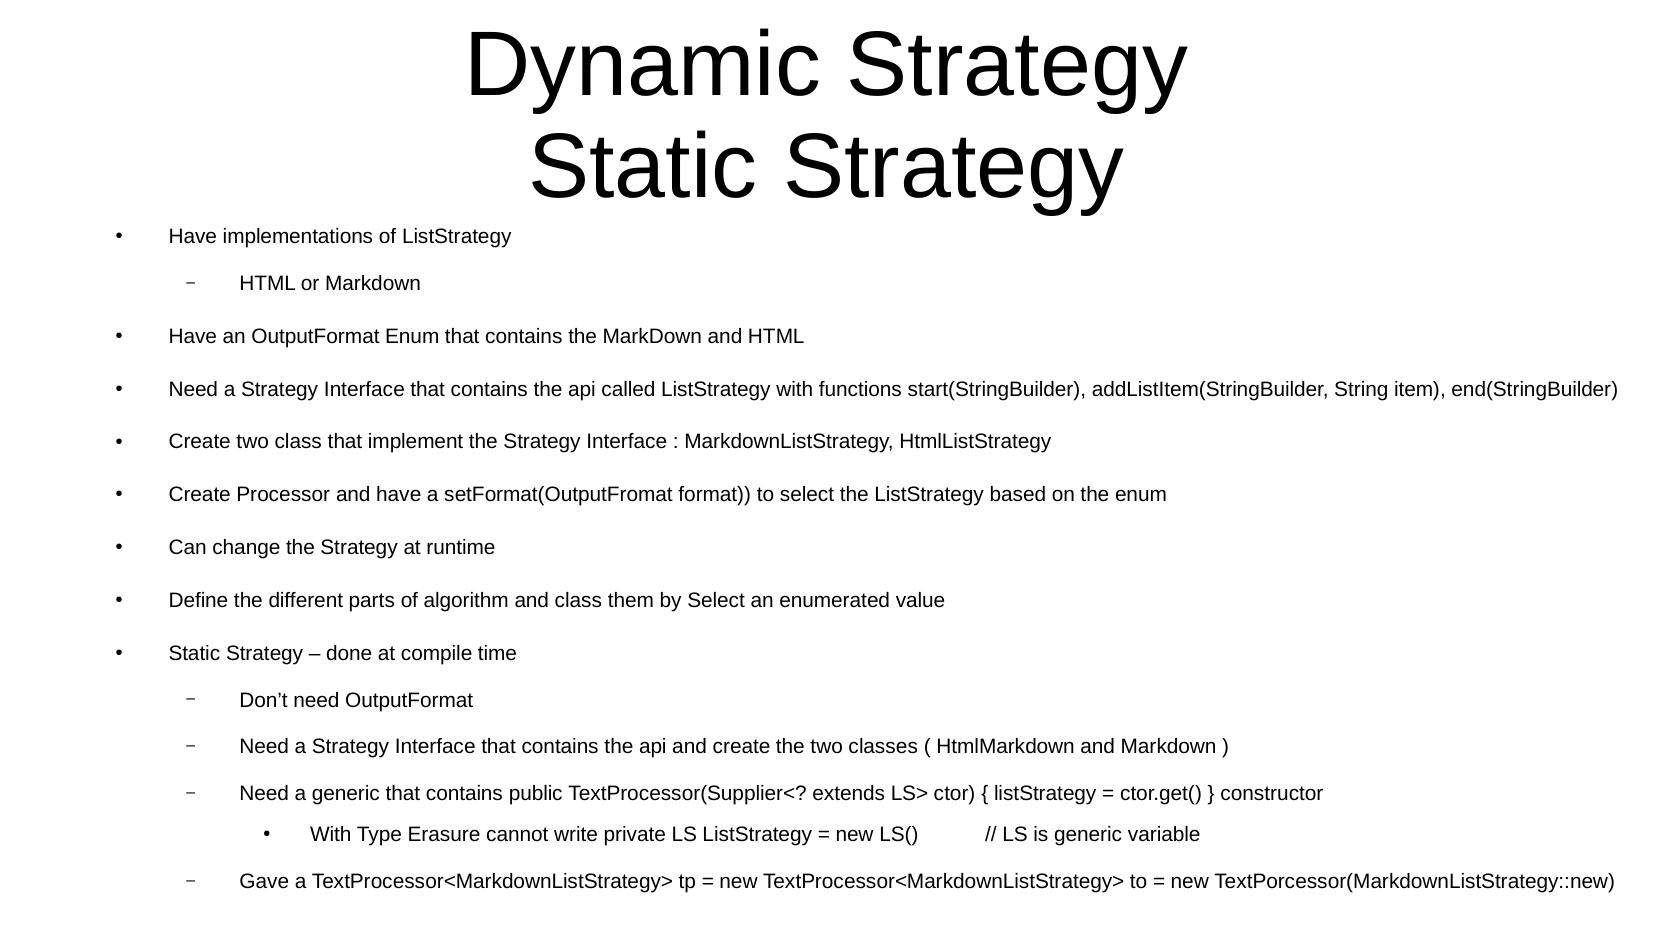

# Dynamic Strategy Static Strategy
Have implementations of ListStrategy
HTML or Markdown
Have an OutputFormat Enum that contains the MarkDown and HTML
Need a Strategy Interface that contains the api called ListStrategy with functions start(StringBuilder), addListItem(StringBuilder, String item), end(StringBuilder)
Create two class that implement the Strategy Interface : MarkdownListStrategy, HtmlListStrategy
Create Processor and have a setFormat(OutputFromat format)) to select the ListStrategy based on the enum
Can change the Strategy at runtime
Define the different parts of algorithm and class them by Select an enumerated value
Static Strategy – done at compile time
Don’t need OutputFormat
Need a Strategy Interface that contains the api and create the two classes ( HtmlMarkdown and Markdown )
Need a generic that contains public TextProcessor(Supplier<? extends LS> ctor) { listStrategy = ctor.get() } constructor
With Type Erasure cannot write private LS ListStrategy = new LS()	// LS is generic variable
Gave a TextProcessor<MarkdownListStrategy> tp = new TextProcessor<MarkdownListStrategy> to = new TextPorcessor(MarkdownListStrategy::new)